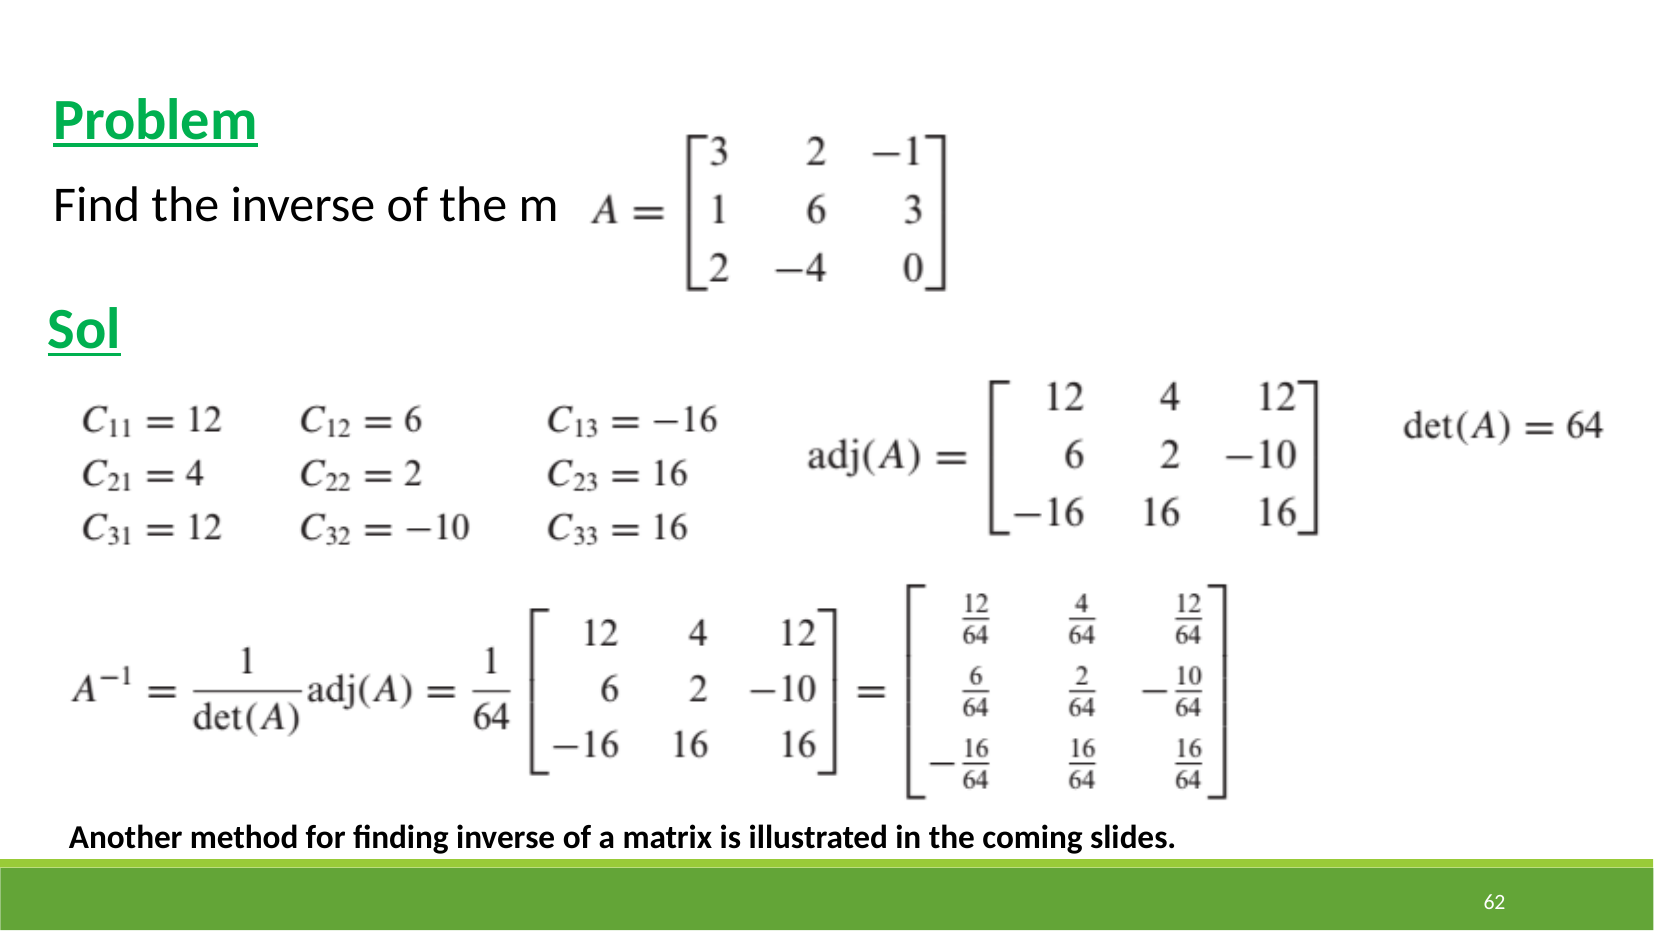

Problem
Find the inverse of the matrix
Sol
Another method for finding inverse of a matrix is illustrated in the coming slides.